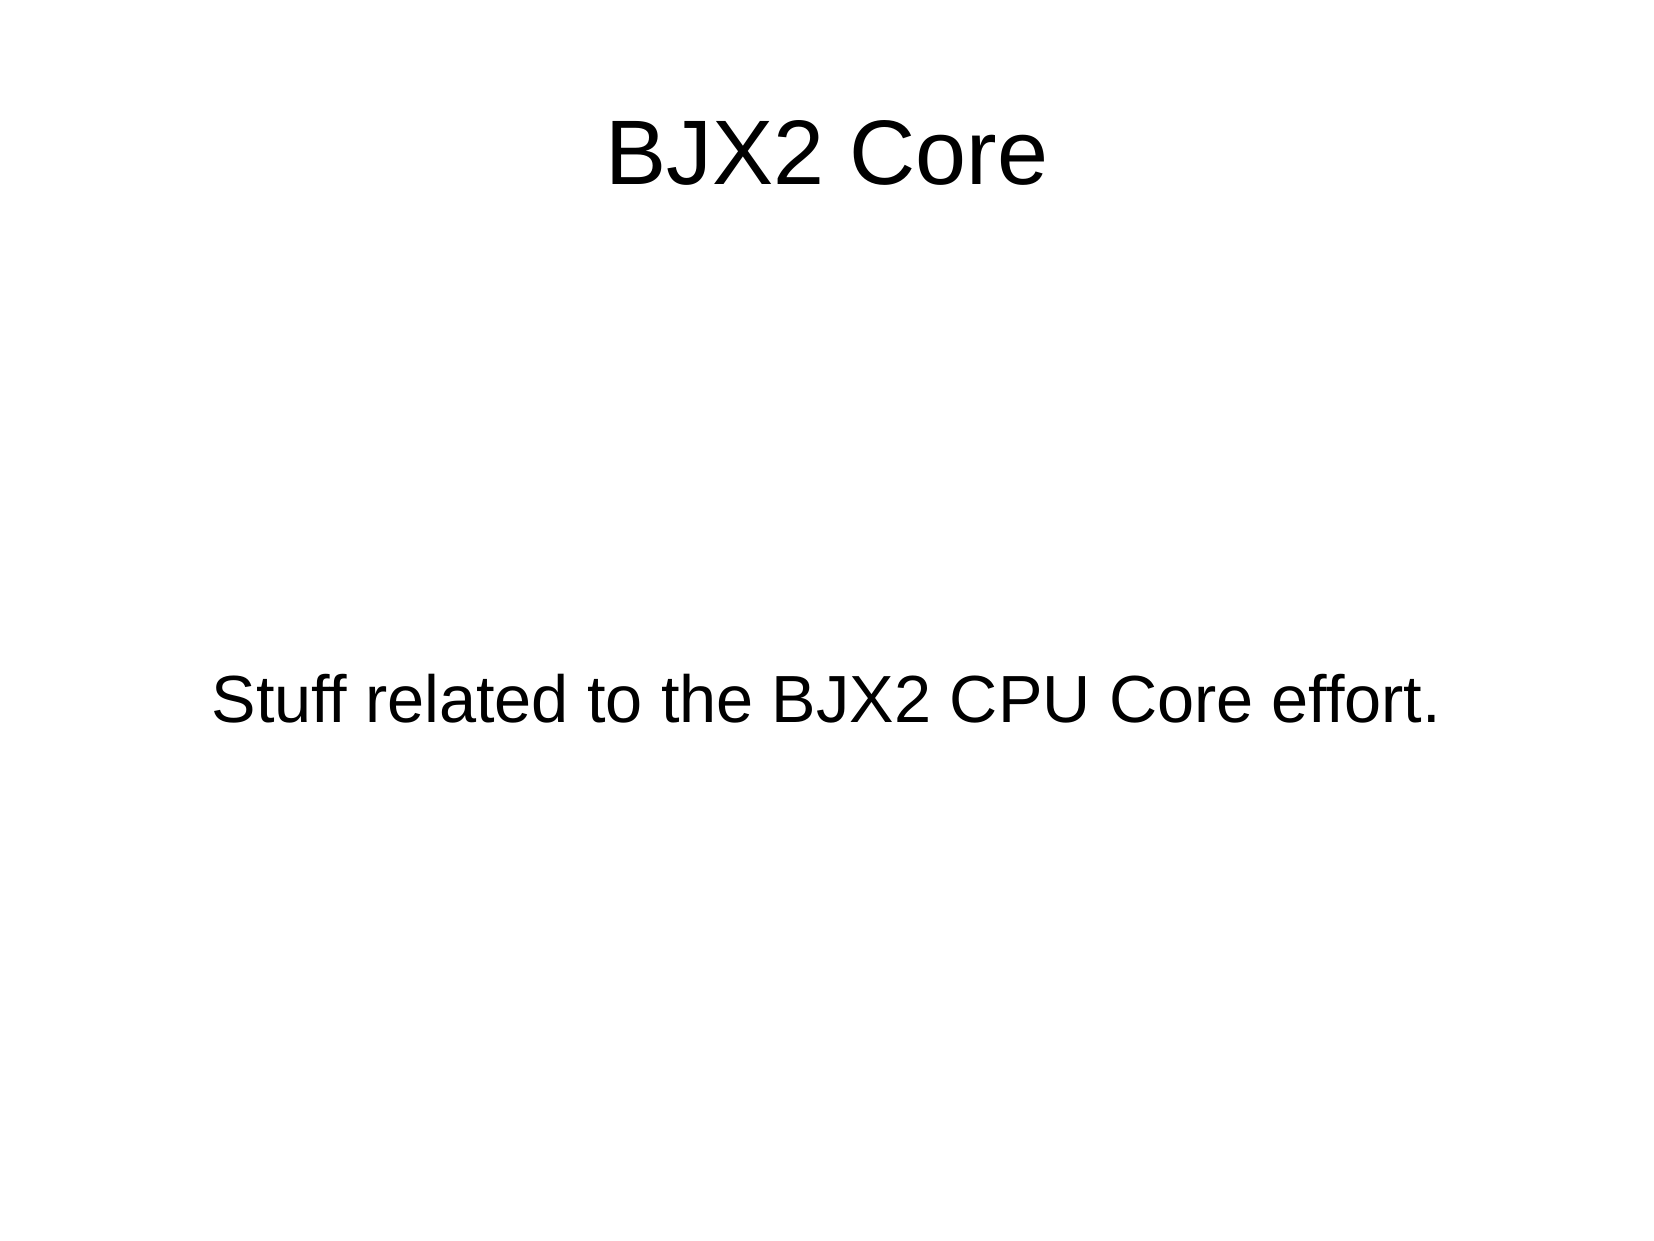

# BJX2 Core
Stuff related to the BJX2 CPU Core effort.